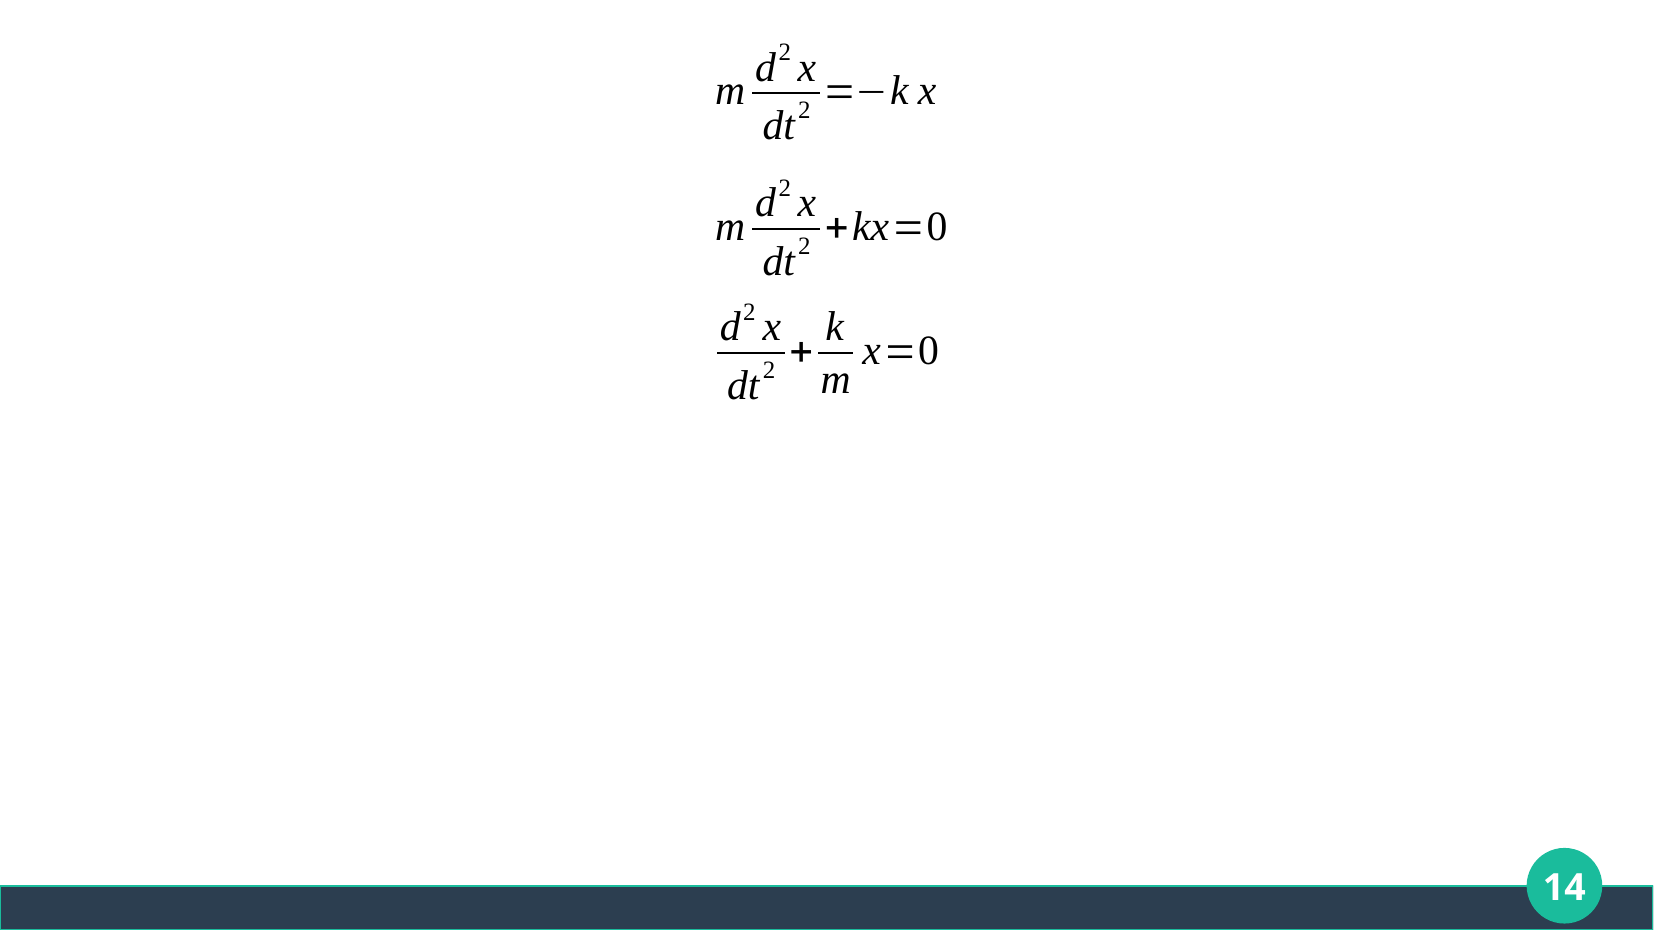

# How are they used in Physics?
14